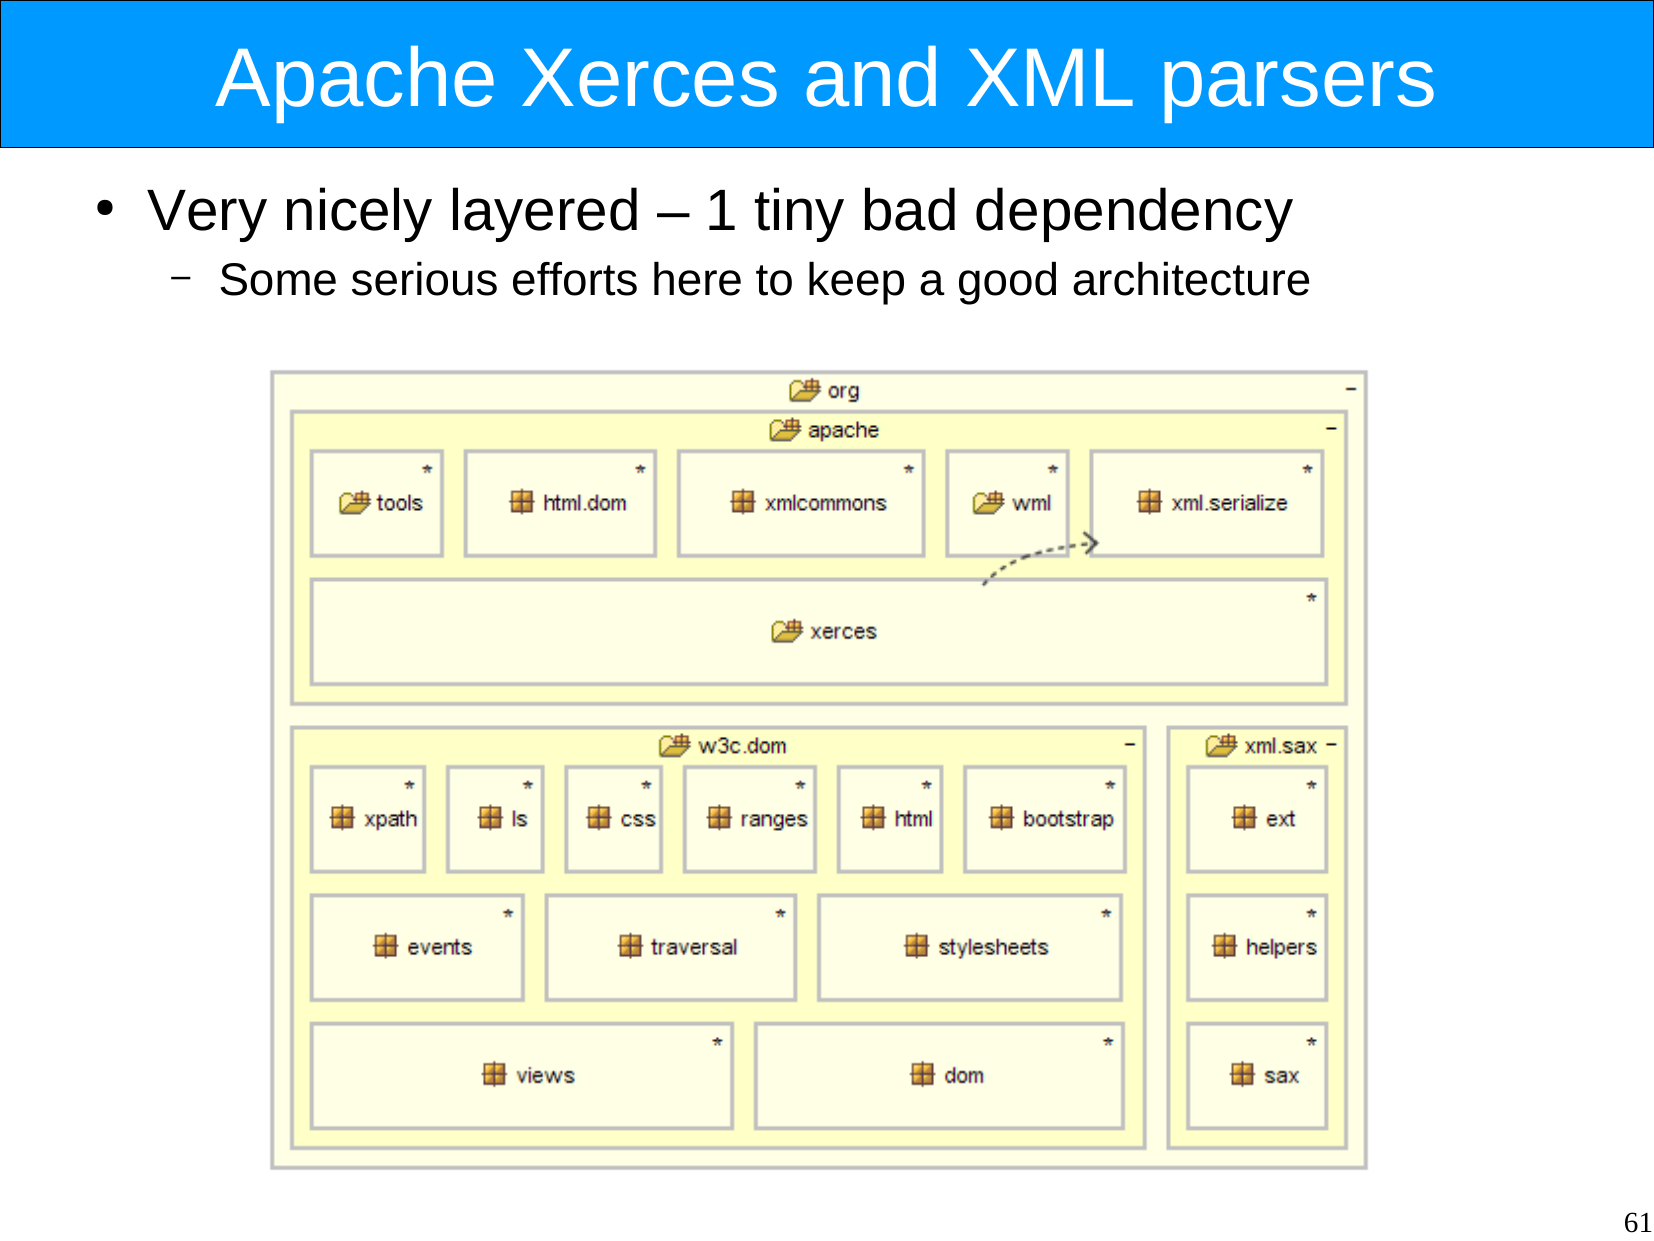

# Apache Xerces and XML parsers
Very nicely layered – 1 tiny bad dependency
Some serious efforts here to keep a good architecture
61